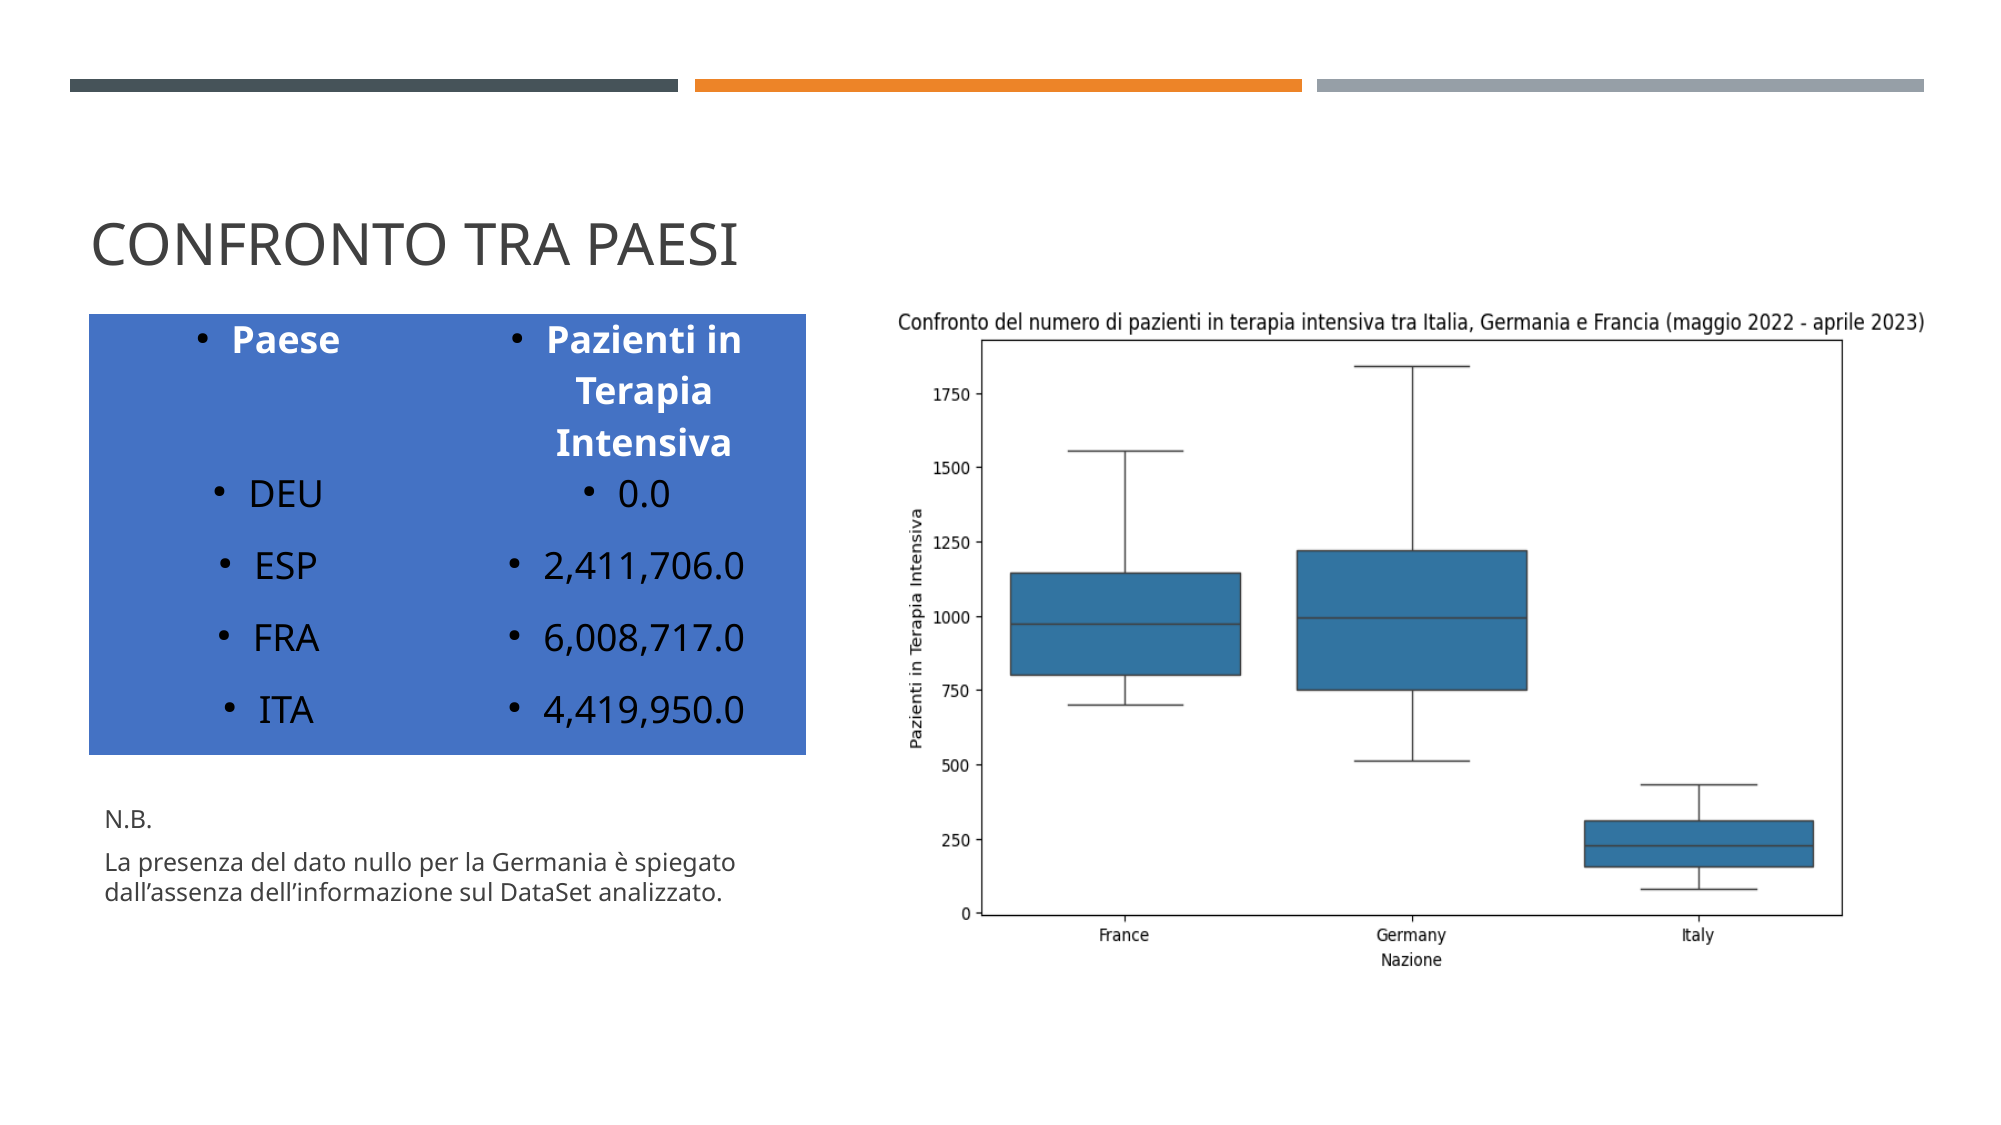

# CONFRONTO TRA PAESI
| Paese | Pazienti in Terapia Intensiva |
| --- | --- |
| DEU | 0.0 |
| ESP | 2,411,706.0 |
| FRA | 6,008,717.0 |
| ITA | 4,419,950.0 |
N.B.
La presenza del dato nullo per la Germania è spiegato dall’assenza dell’informazione sul DataSet analizzato.